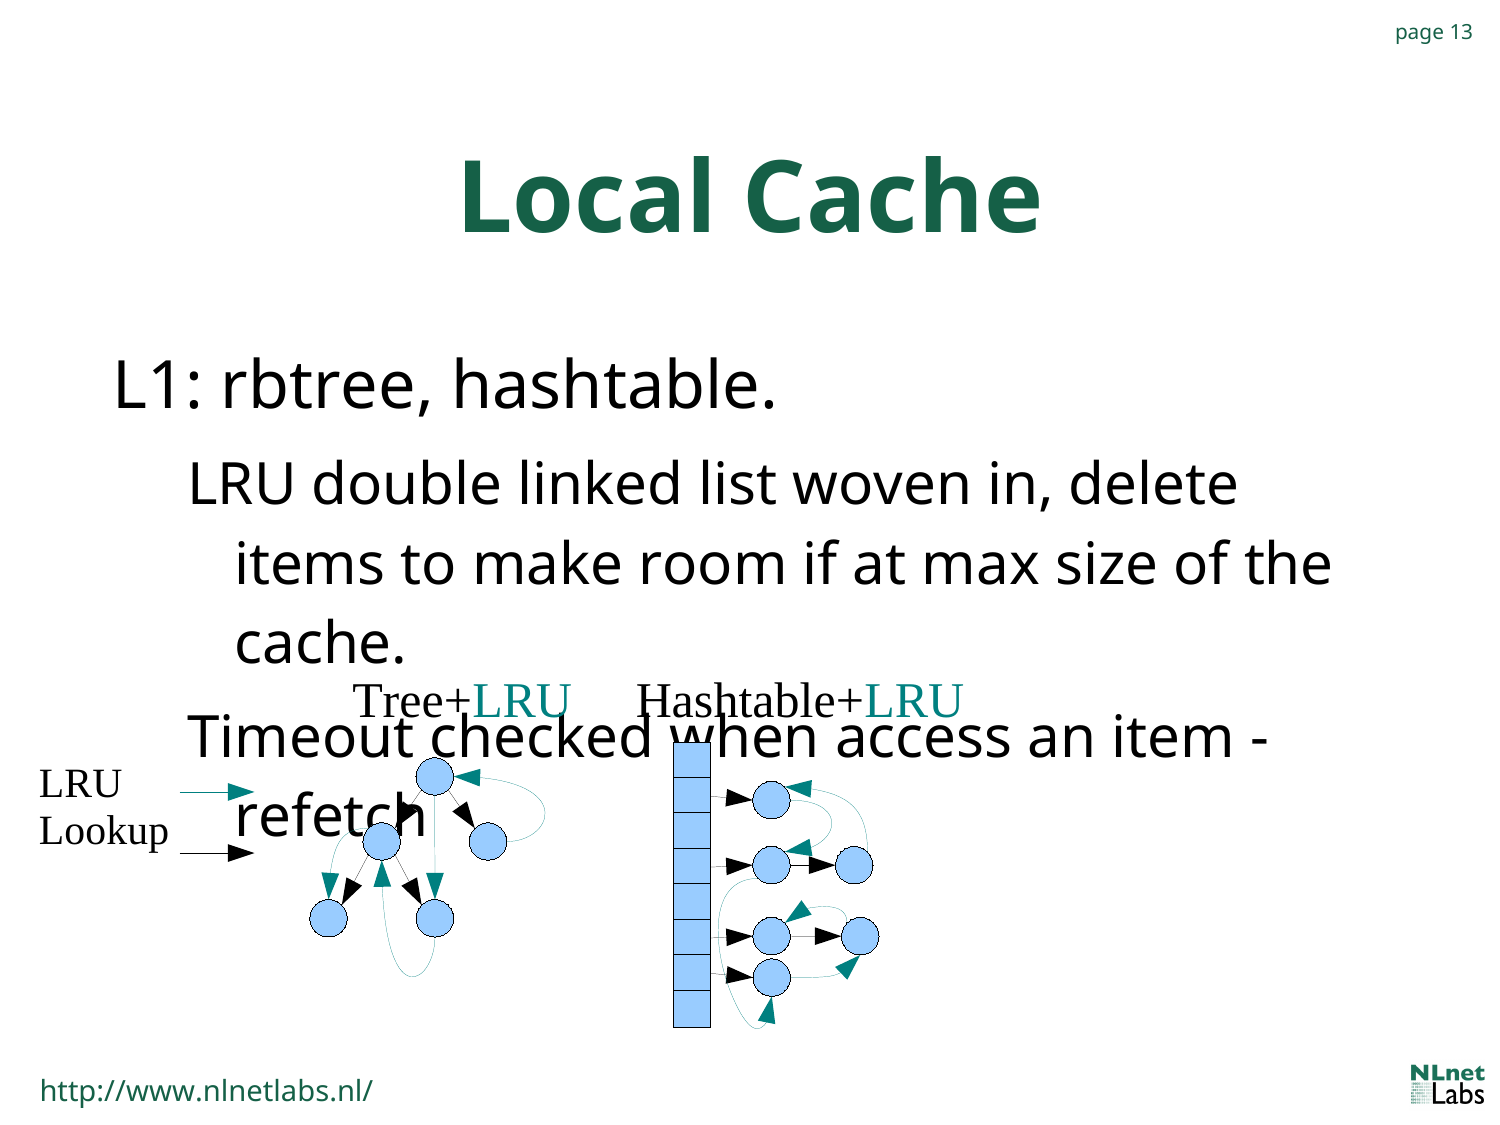

# Local Cache
L1: rbtree, hashtable.
LRU double linked list woven in, delete items to make room if at max size of the cache.
Timeout checked when access an item - refetch
Tree+LRU
Hashtable+LRU
LRU
Lookup